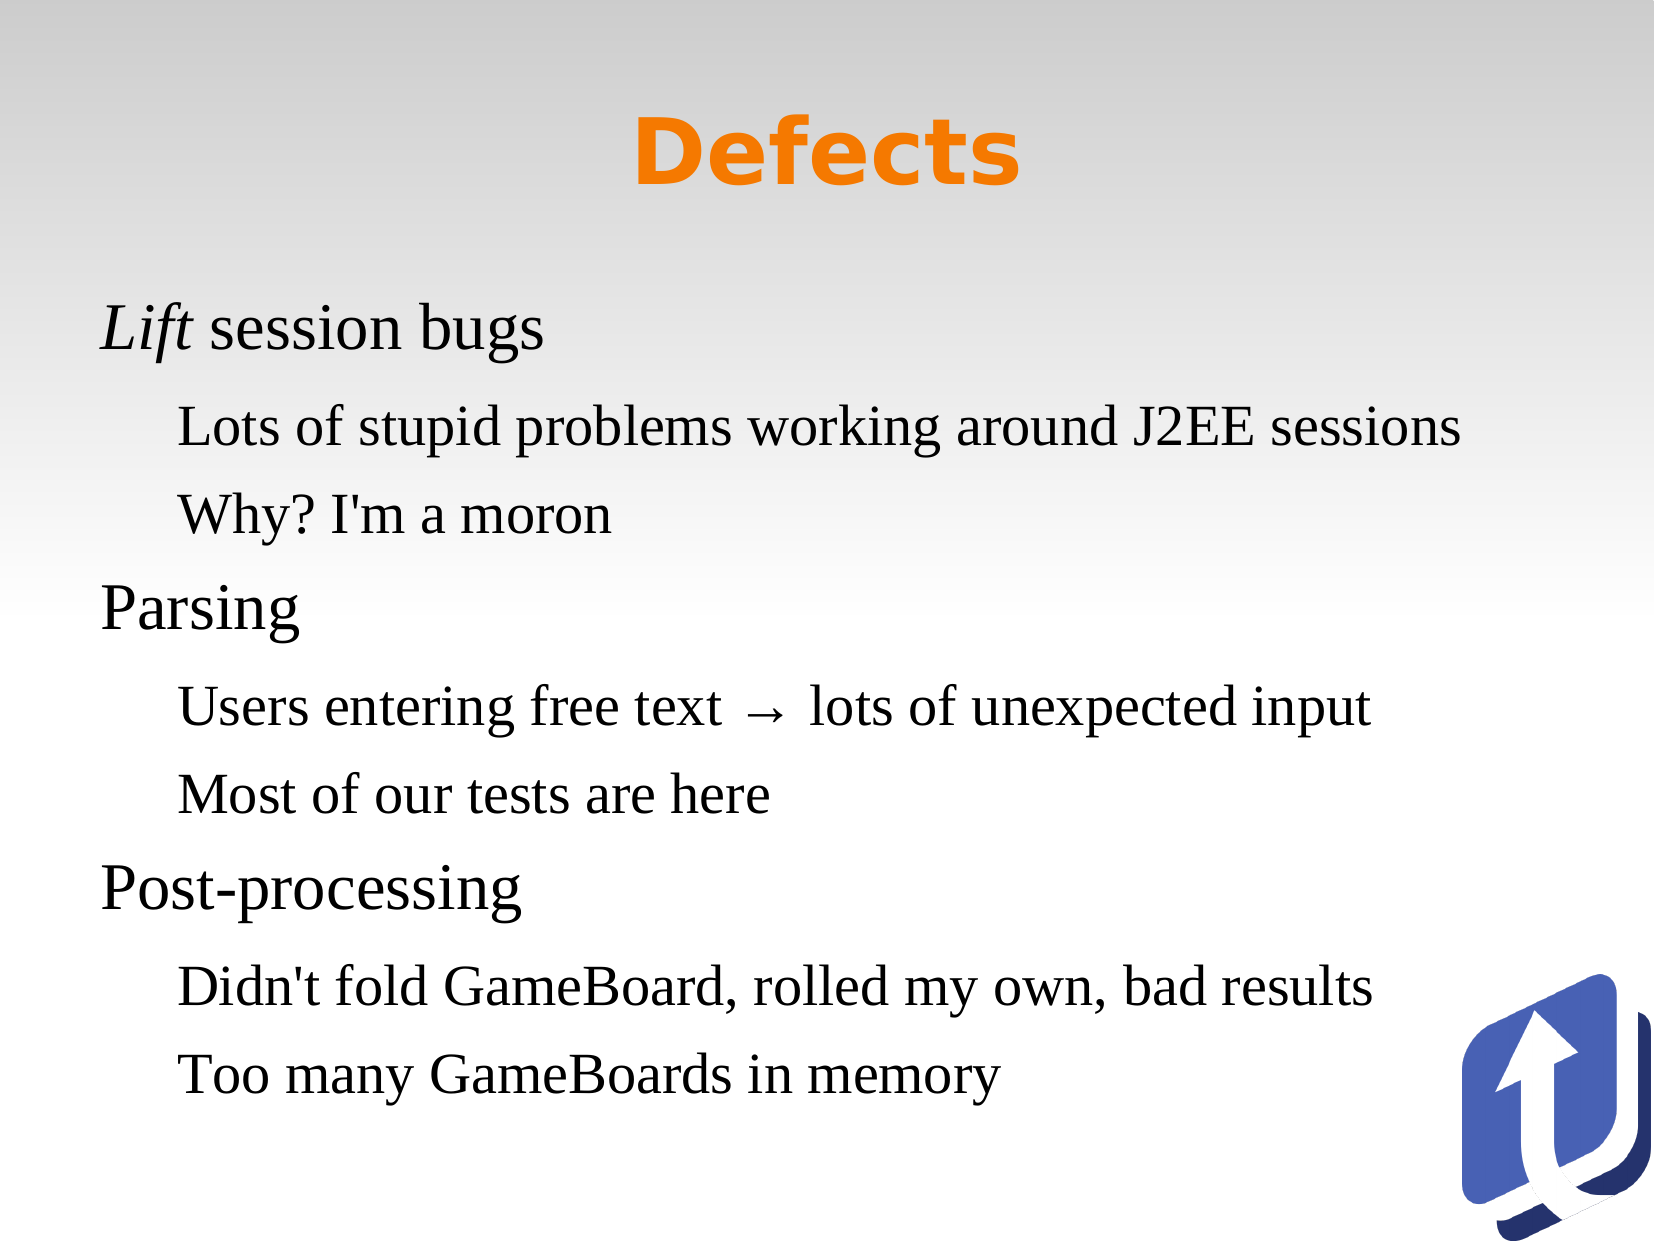

# Defects
Lift session bugs
Lots of stupid problems working around J2EE sessions
Why? I'm a moron
Parsing
Users entering free text → lots of unexpected input
Most of our tests are here
Post-processing
Didn't fold GameBoard, rolled my own, bad results
Too many GameBoards in memory